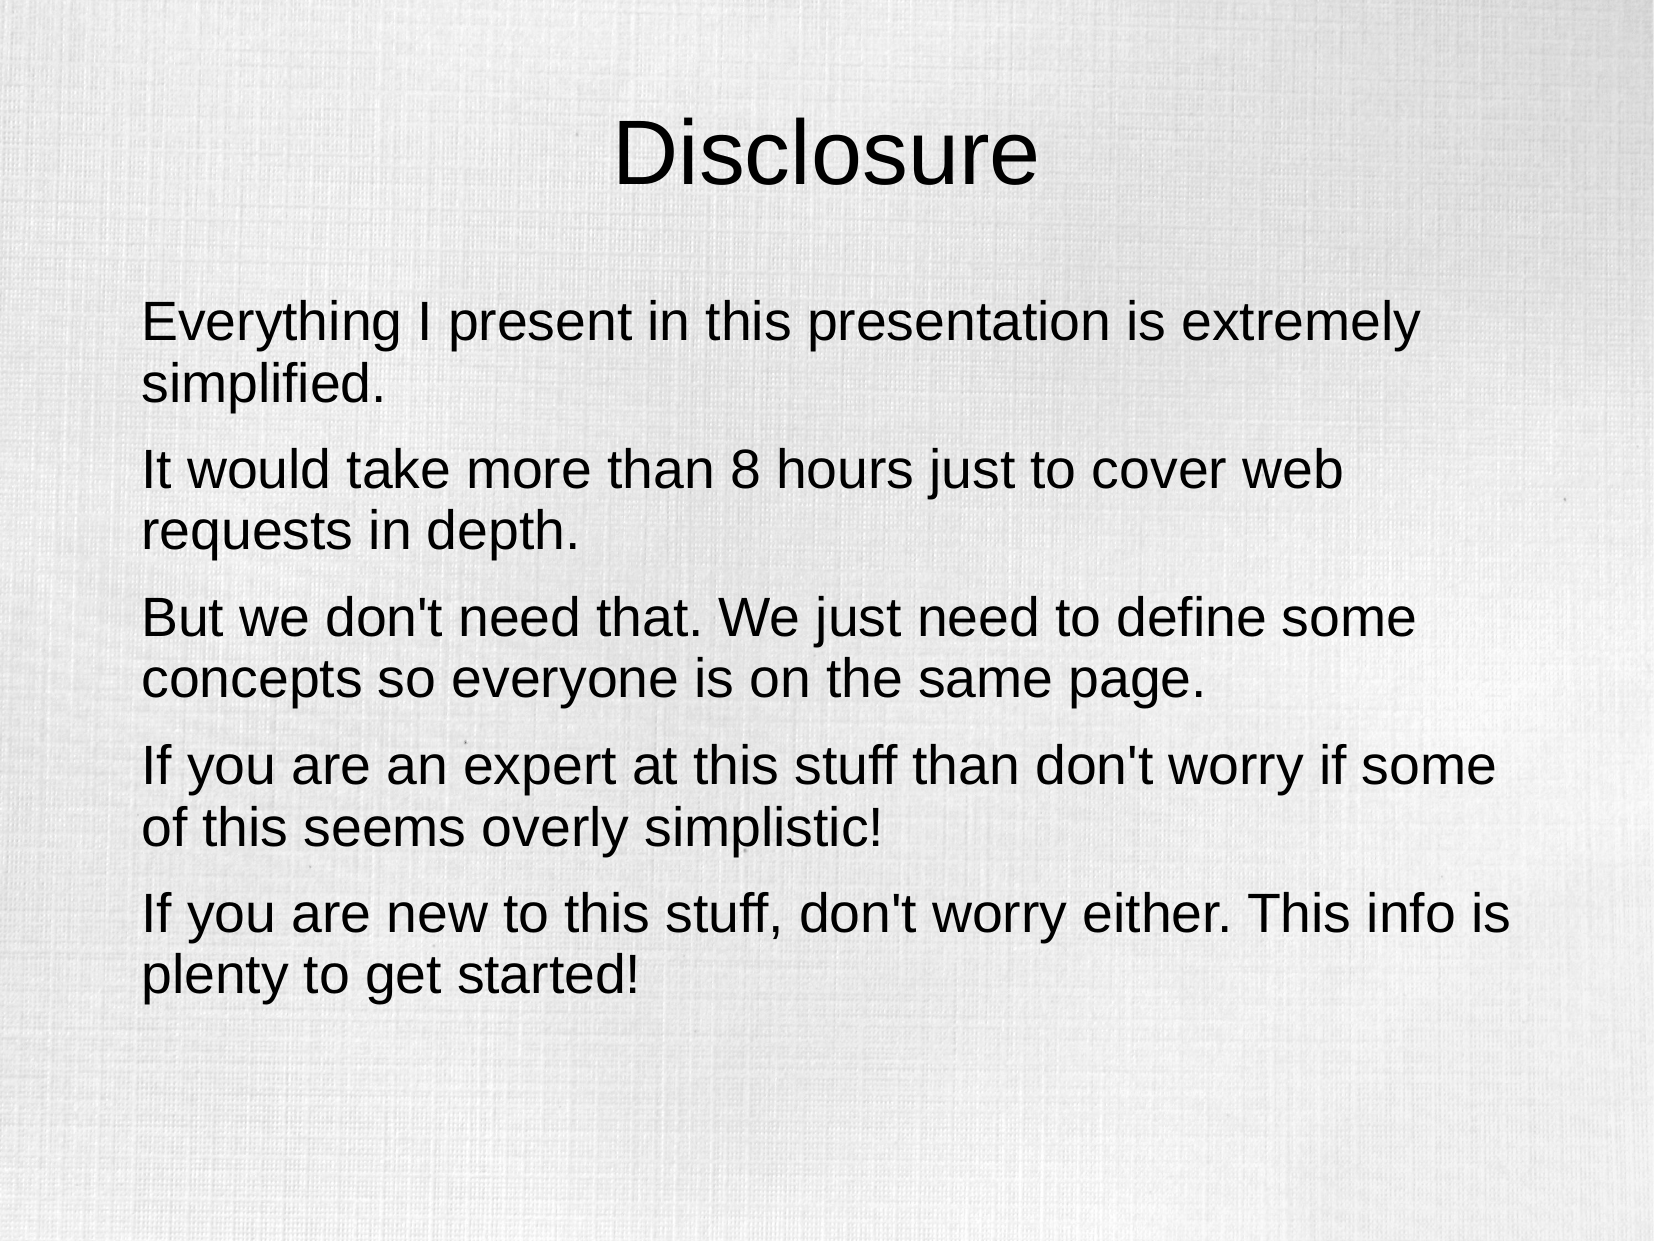

# Disclosure
Everything I present in this presentation is extremely simplified.
It would take more than 8 hours just to cover web requests in depth.
But we don't need that. We just need to define some concepts so everyone is on the same page.
If you are an expert at this stuff than don't worry if some of this seems overly simplistic!
If you are new to this stuff, don't worry either. This info is plenty to get started!